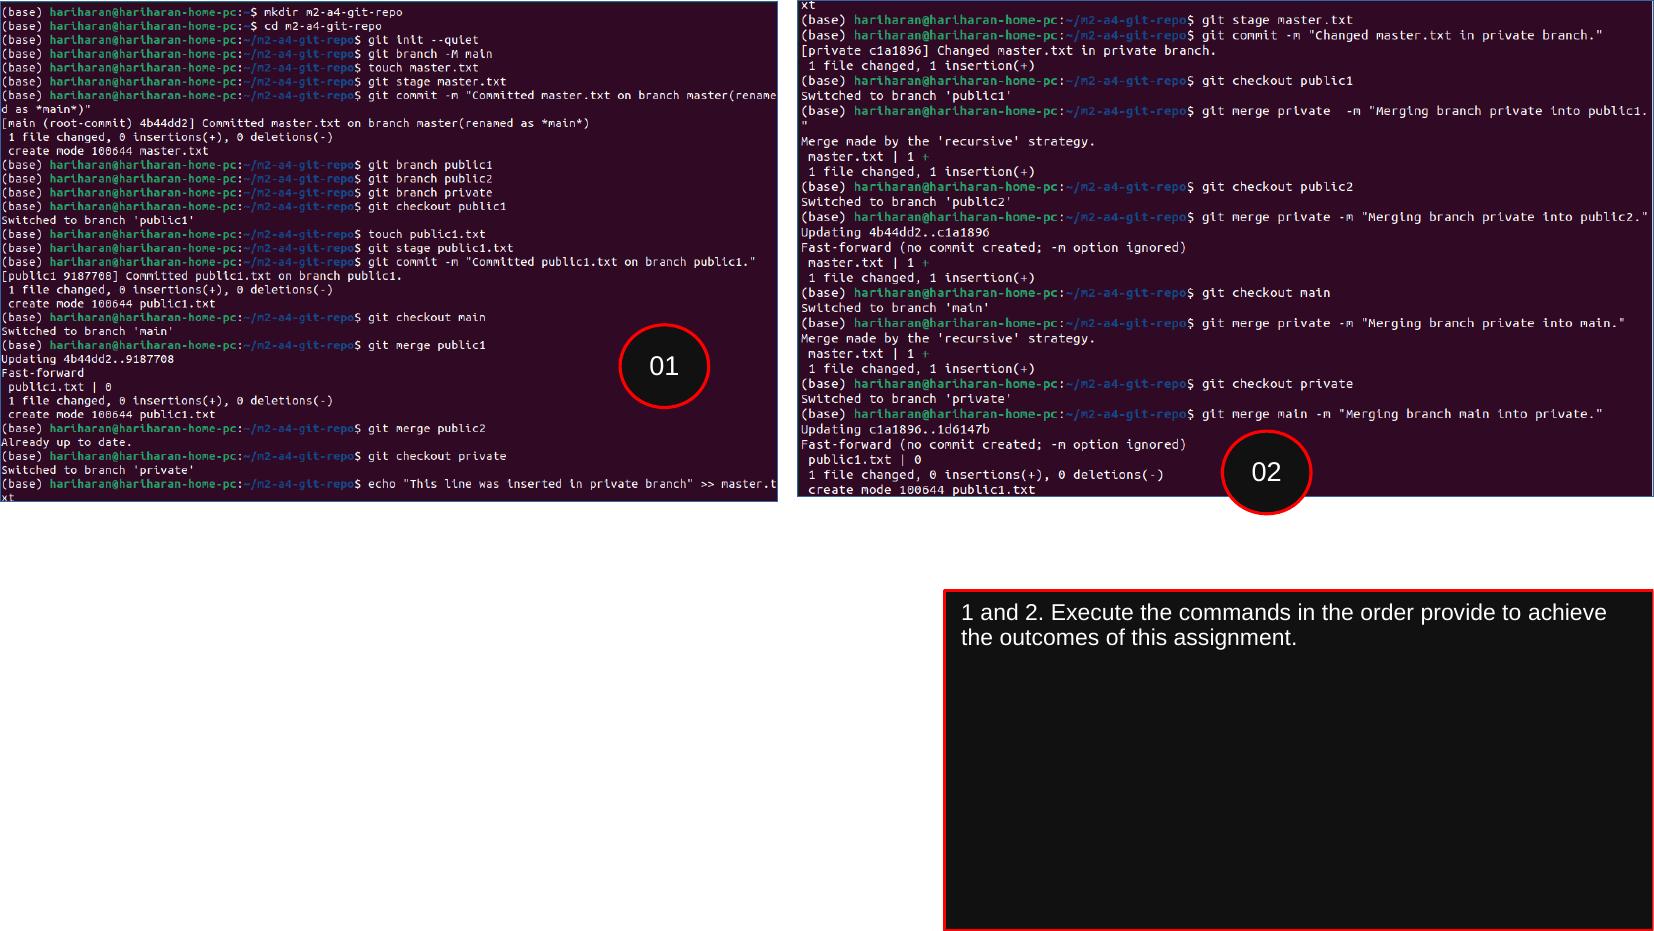

01
02
1 and 2. Execute the commands in the order provide to achieve the outcomes of this assignment.